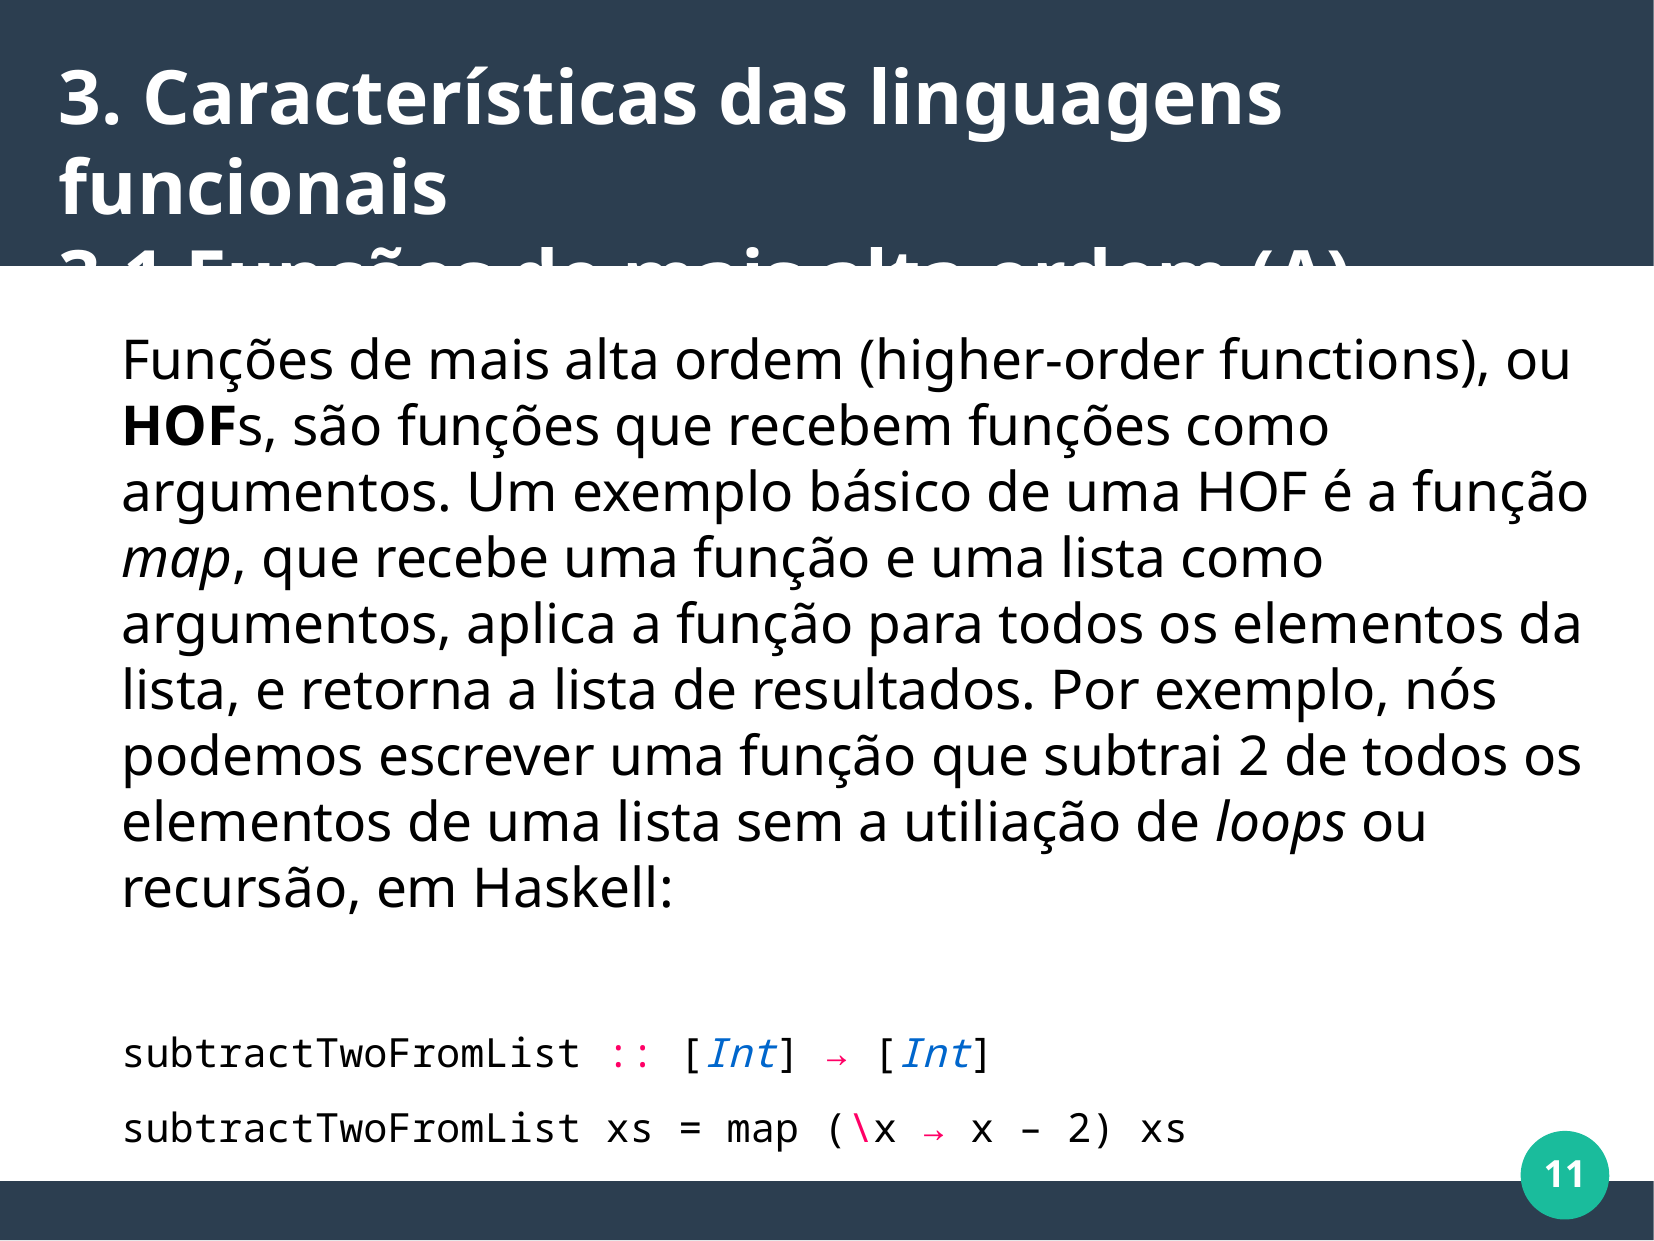

# 3. Características das linguagens funcionais 3.1 Funções de mais alta ordem (A)
Funções de mais alta ordem (higher-order functions), ou HOFs, são funções que recebem funções como argumentos. Um exemplo básico de uma HOF é a função map, que recebe uma função e uma lista como argumentos, aplica a função para todos os elementos da lista, e retorna a lista de resultados. Por exemplo, nós podemos escrever uma função que subtrai 2 de todos os elementos de uma lista sem a utiliação de loops ou recursão, em Haskell:
subtractTwoFromList :: [Int] → [Int]
subtractTwoFromList xs = map (\x → x – 2) xs